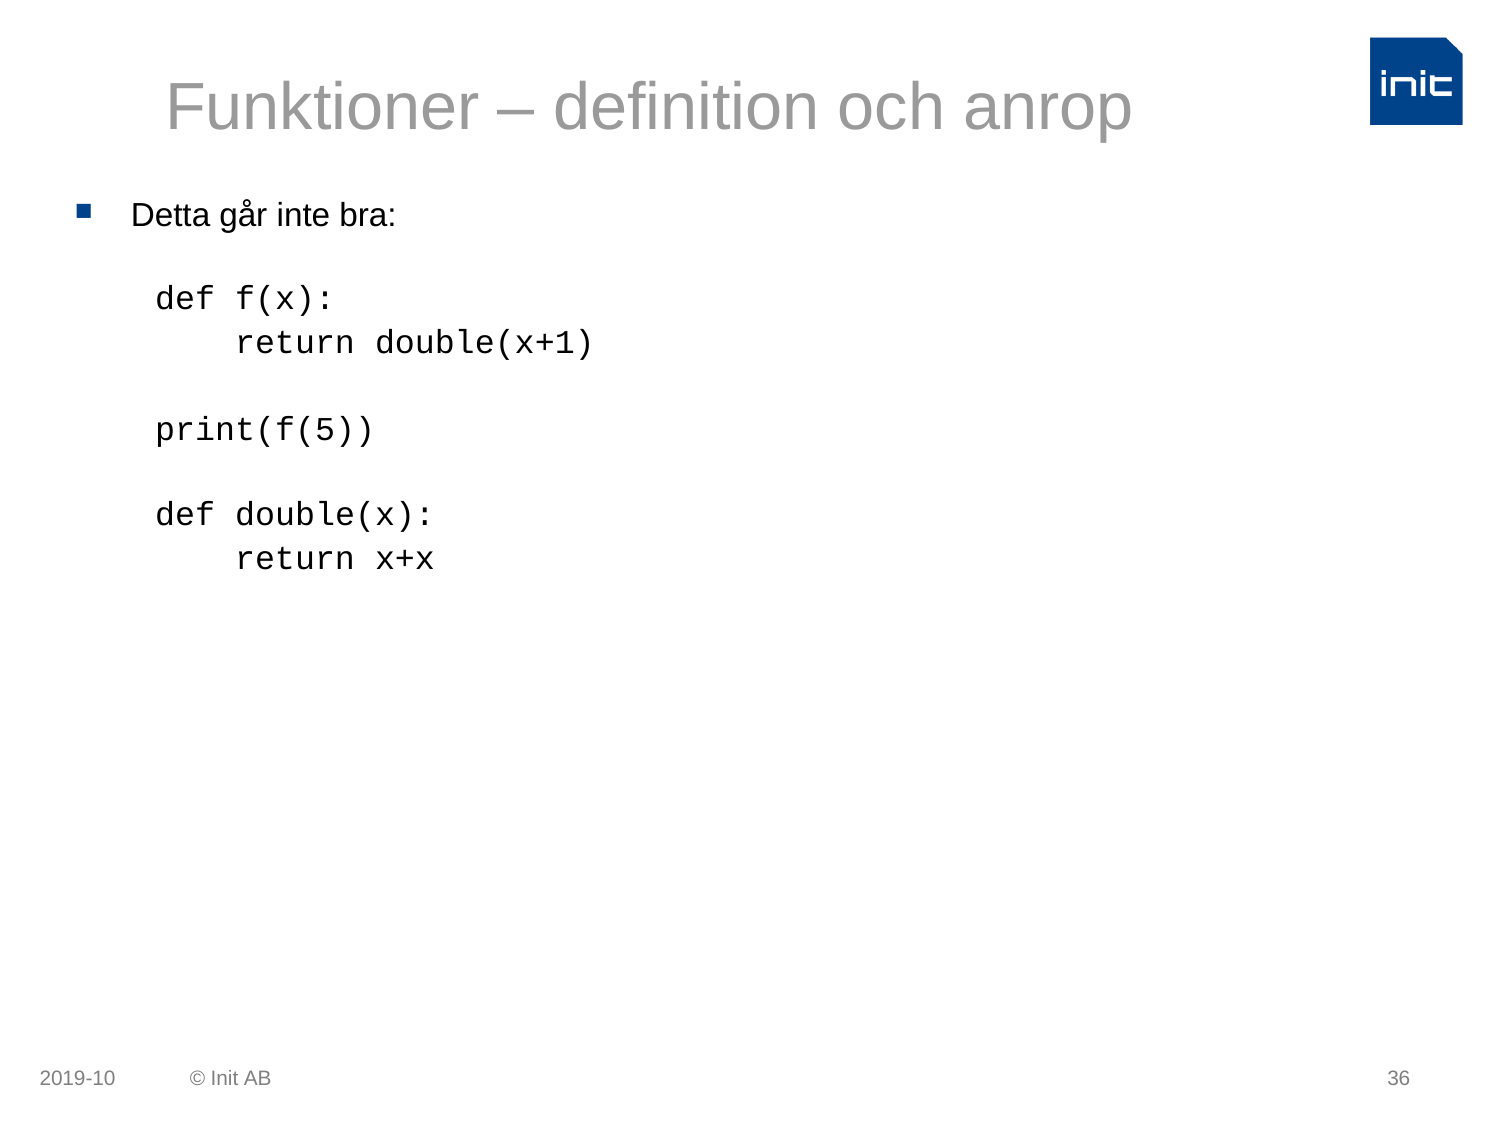

Funktioner – definition och anrop
Detta går inte bra:
def f(x):
 return double(x+1)
print(f(5))
def double(x):
 return x+x
2019-10
© Init AB